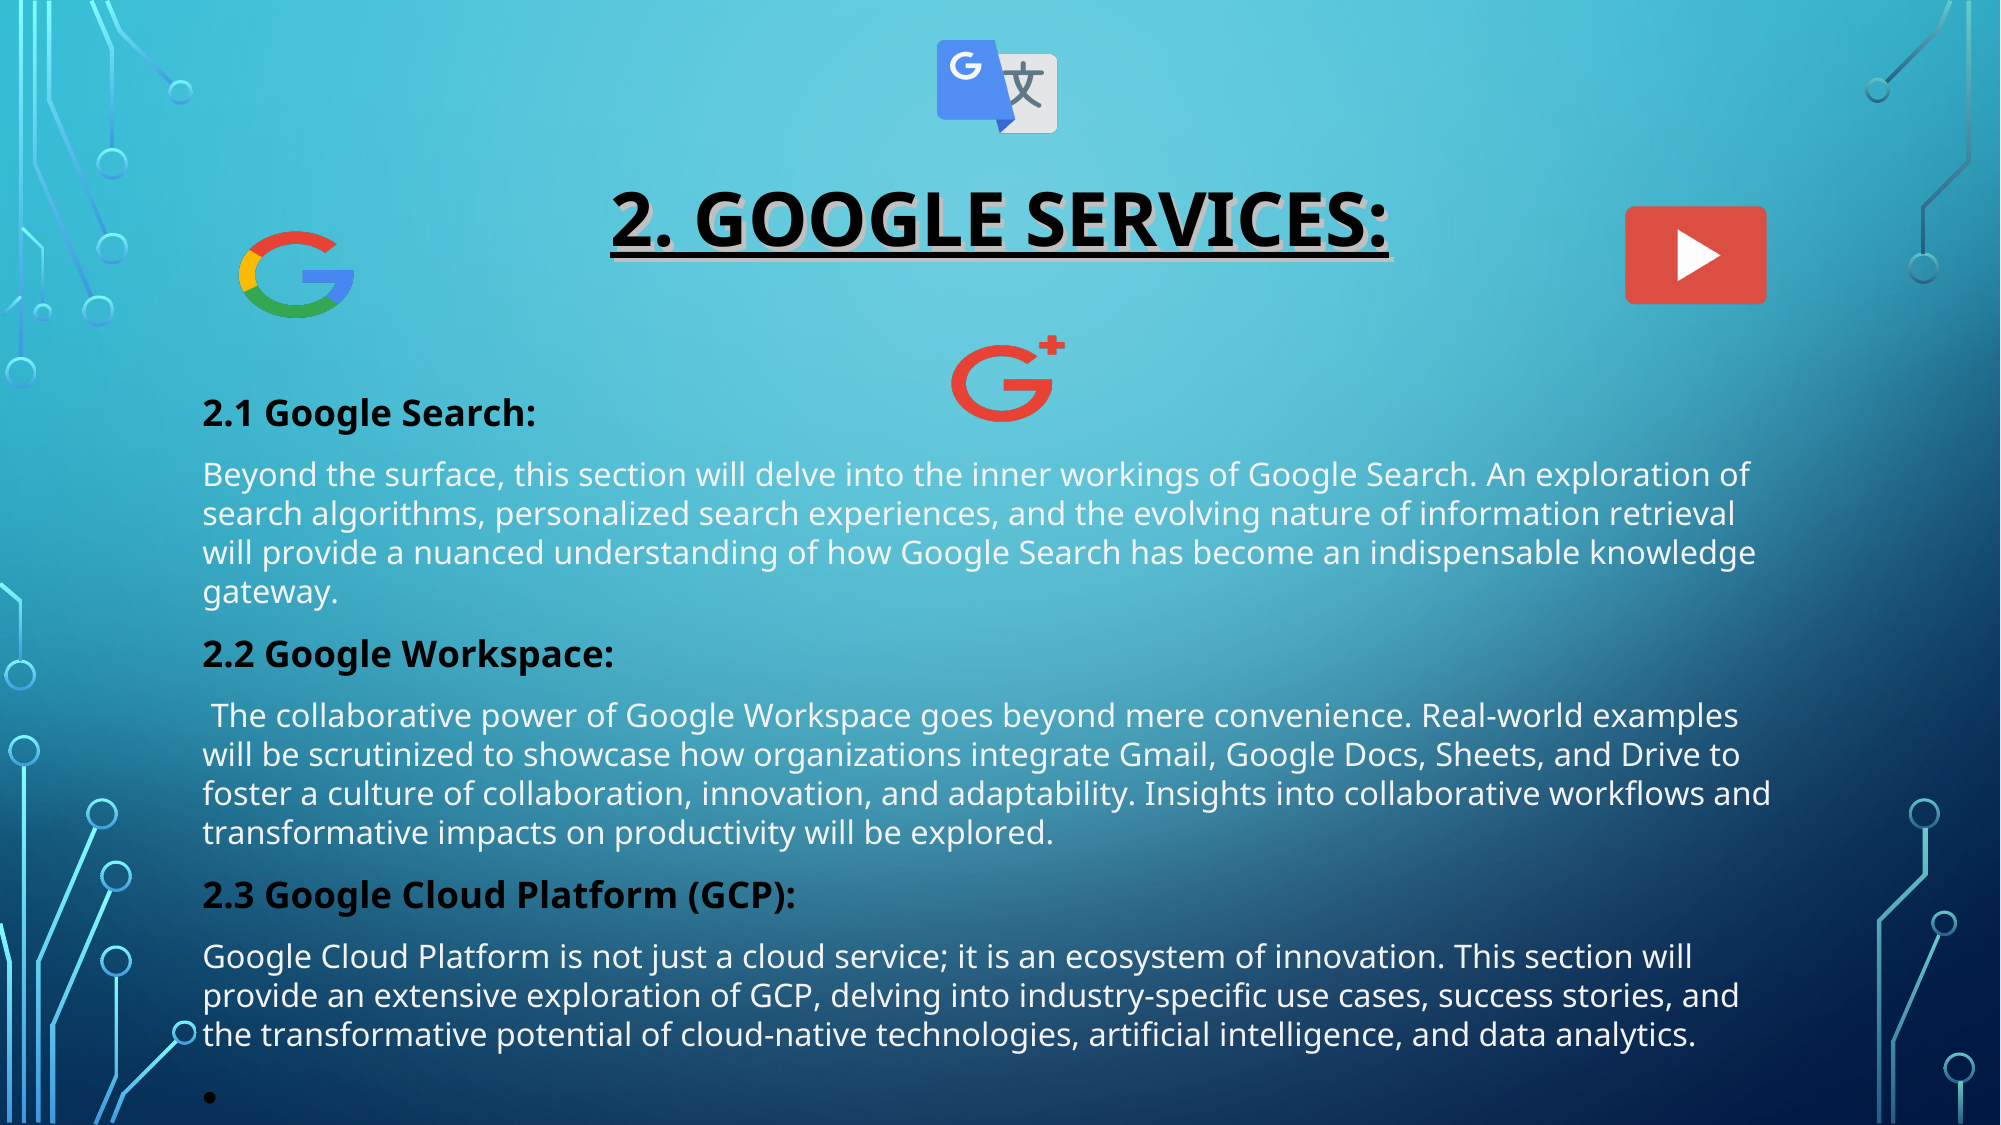

# 2. Google Services:
2.1 Google Search:
Beyond the surface, this section will delve into the inner workings of Google Search. An exploration of search algorithms, personalized search experiences, and the evolving nature of information retrieval will provide a nuanced understanding of how Google Search has become an indispensable knowledge gateway.
2.2 Google Workspace:
 The collaborative power of Google Workspace goes beyond mere convenience. Real-world examples will be scrutinized to showcase how organizations integrate Gmail, Google Docs, Sheets, and Drive to foster a culture of collaboration, innovation, and adaptability. Insights into collaborative workflows and transformative impacts on productivity will be explored.
2.3 Google Cloud Platform (GCP):
Google Cloud Platform is not just a cloud service; it is an ecosystem of innovation. This section will provide an extensive exploration of GCP, delving into industry-specific use cases, success stories, and the transformative potential of cloud-native technologies, artificial intelligence, and data analytics.